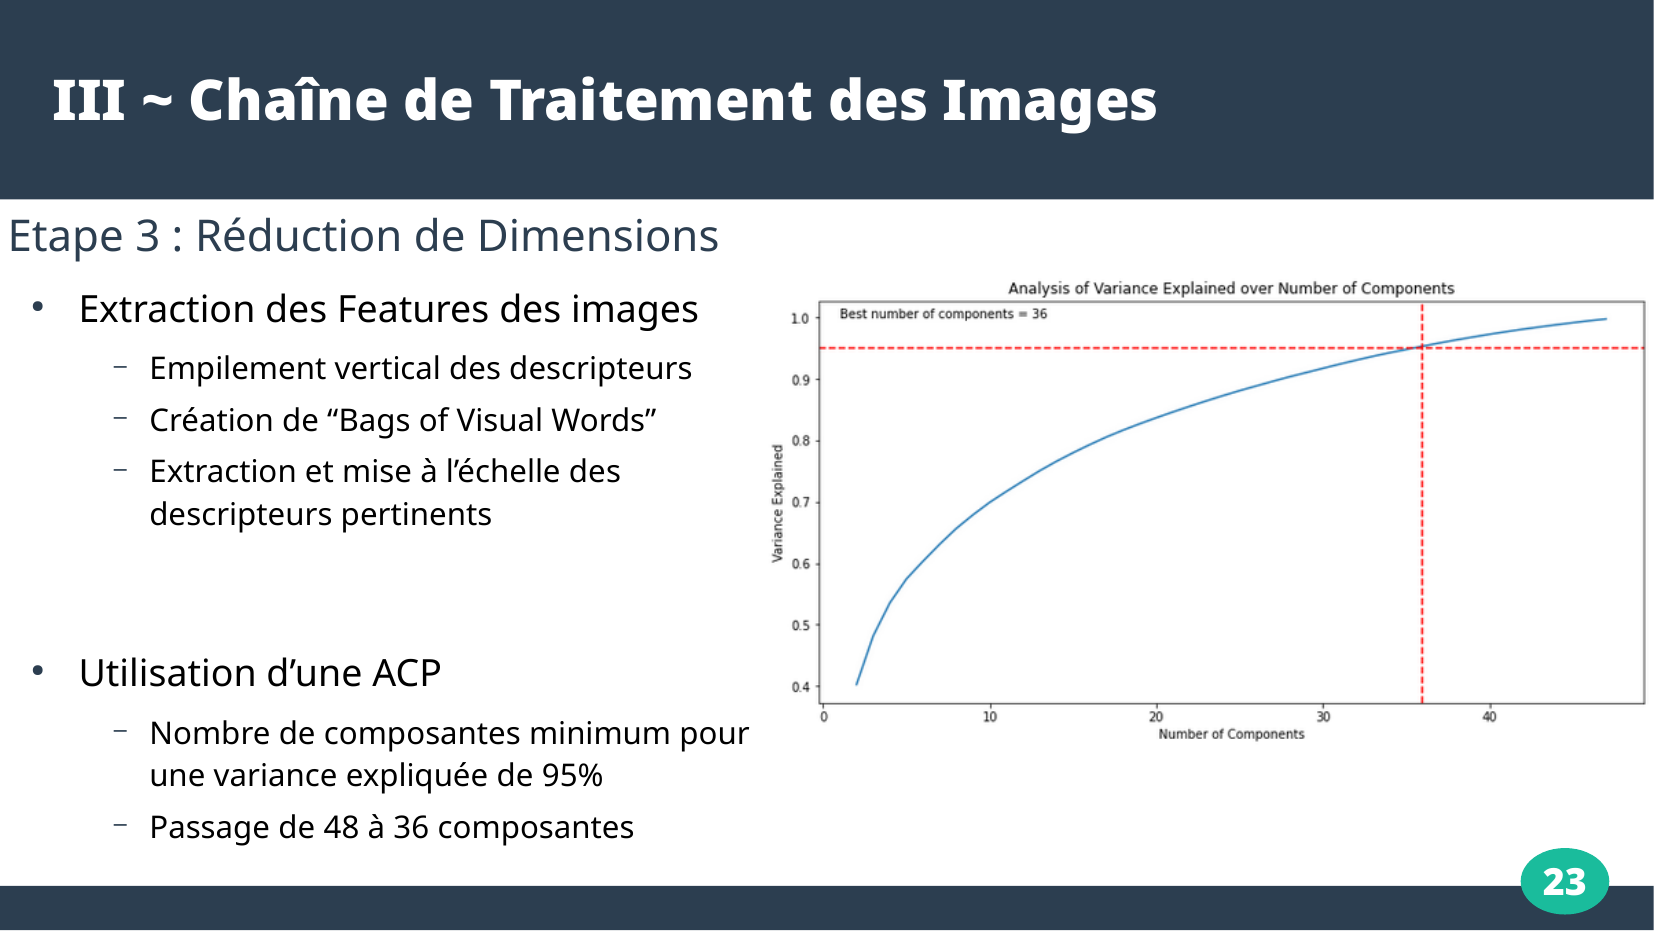

# III ~ Chaîne de Traitement des Images
Etape 3 : Réduction de Dimensions
Extraction des Features des images
Empilement vertical des descripteurs
Création de “Bags of Visual Words”
Extraction et mise à l’échelle des descripteurs pertinents
Utilisation d’une ACP
Nombre de composantes minimum pour une variance expliquée de 95%
Passage de 48 à 36 composantes
23